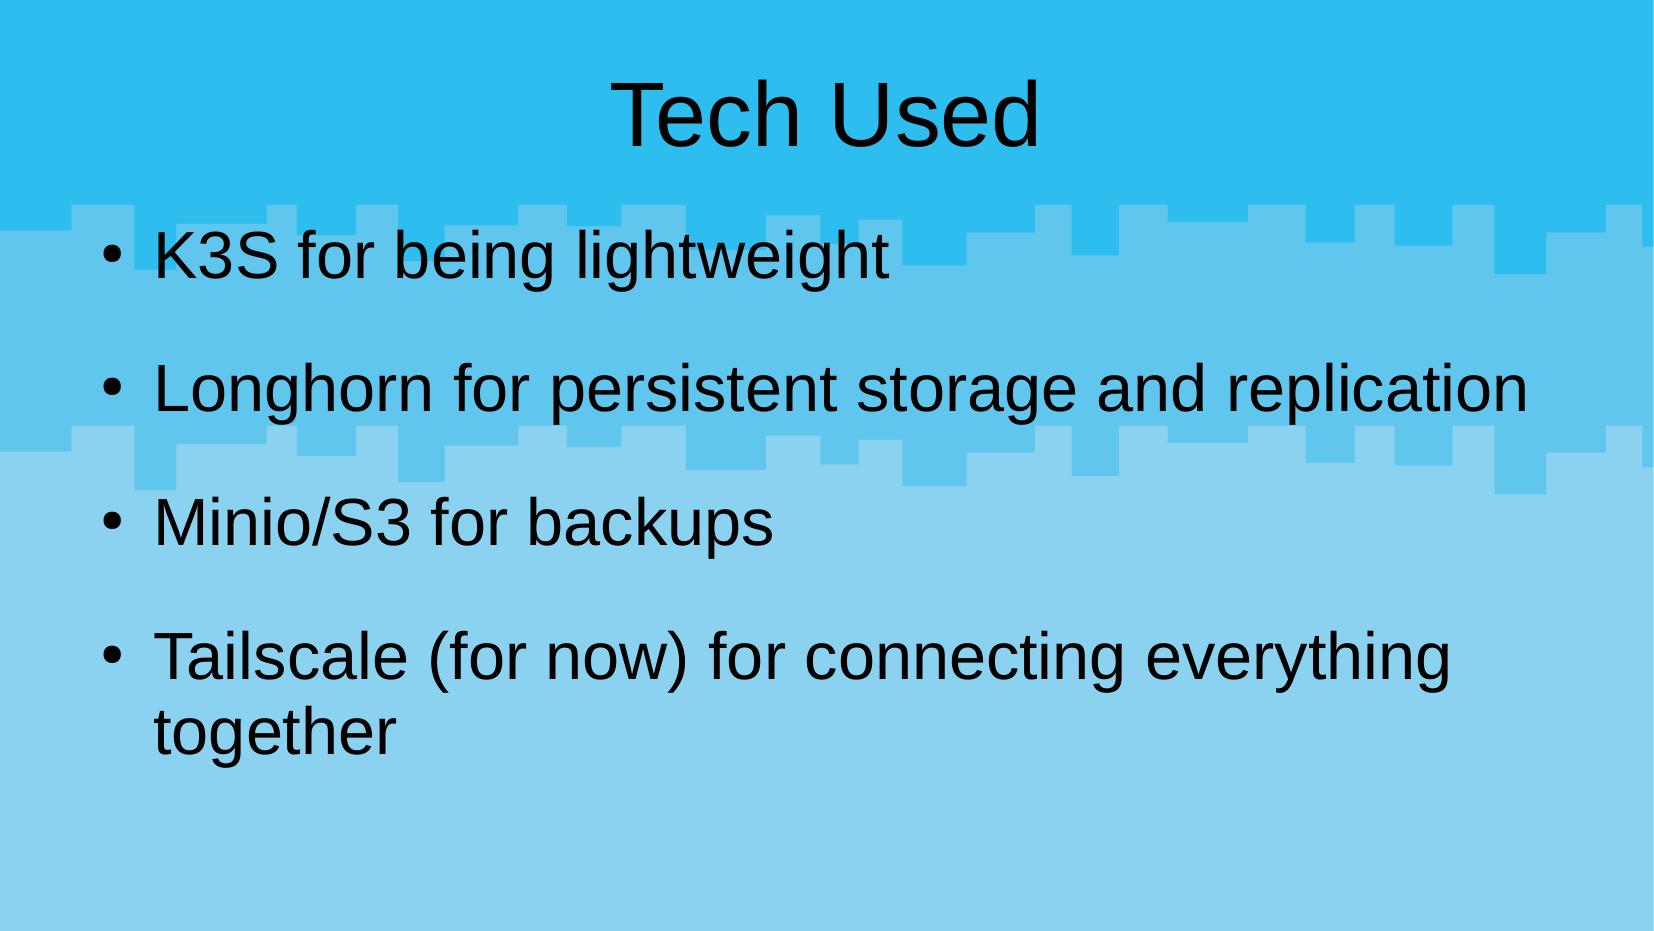

# Tech Used
K3S for being lightweight
Longhorn for persistent storage and replication
Minio/S3 for backups
Tailscale (for now) for connecting everything together